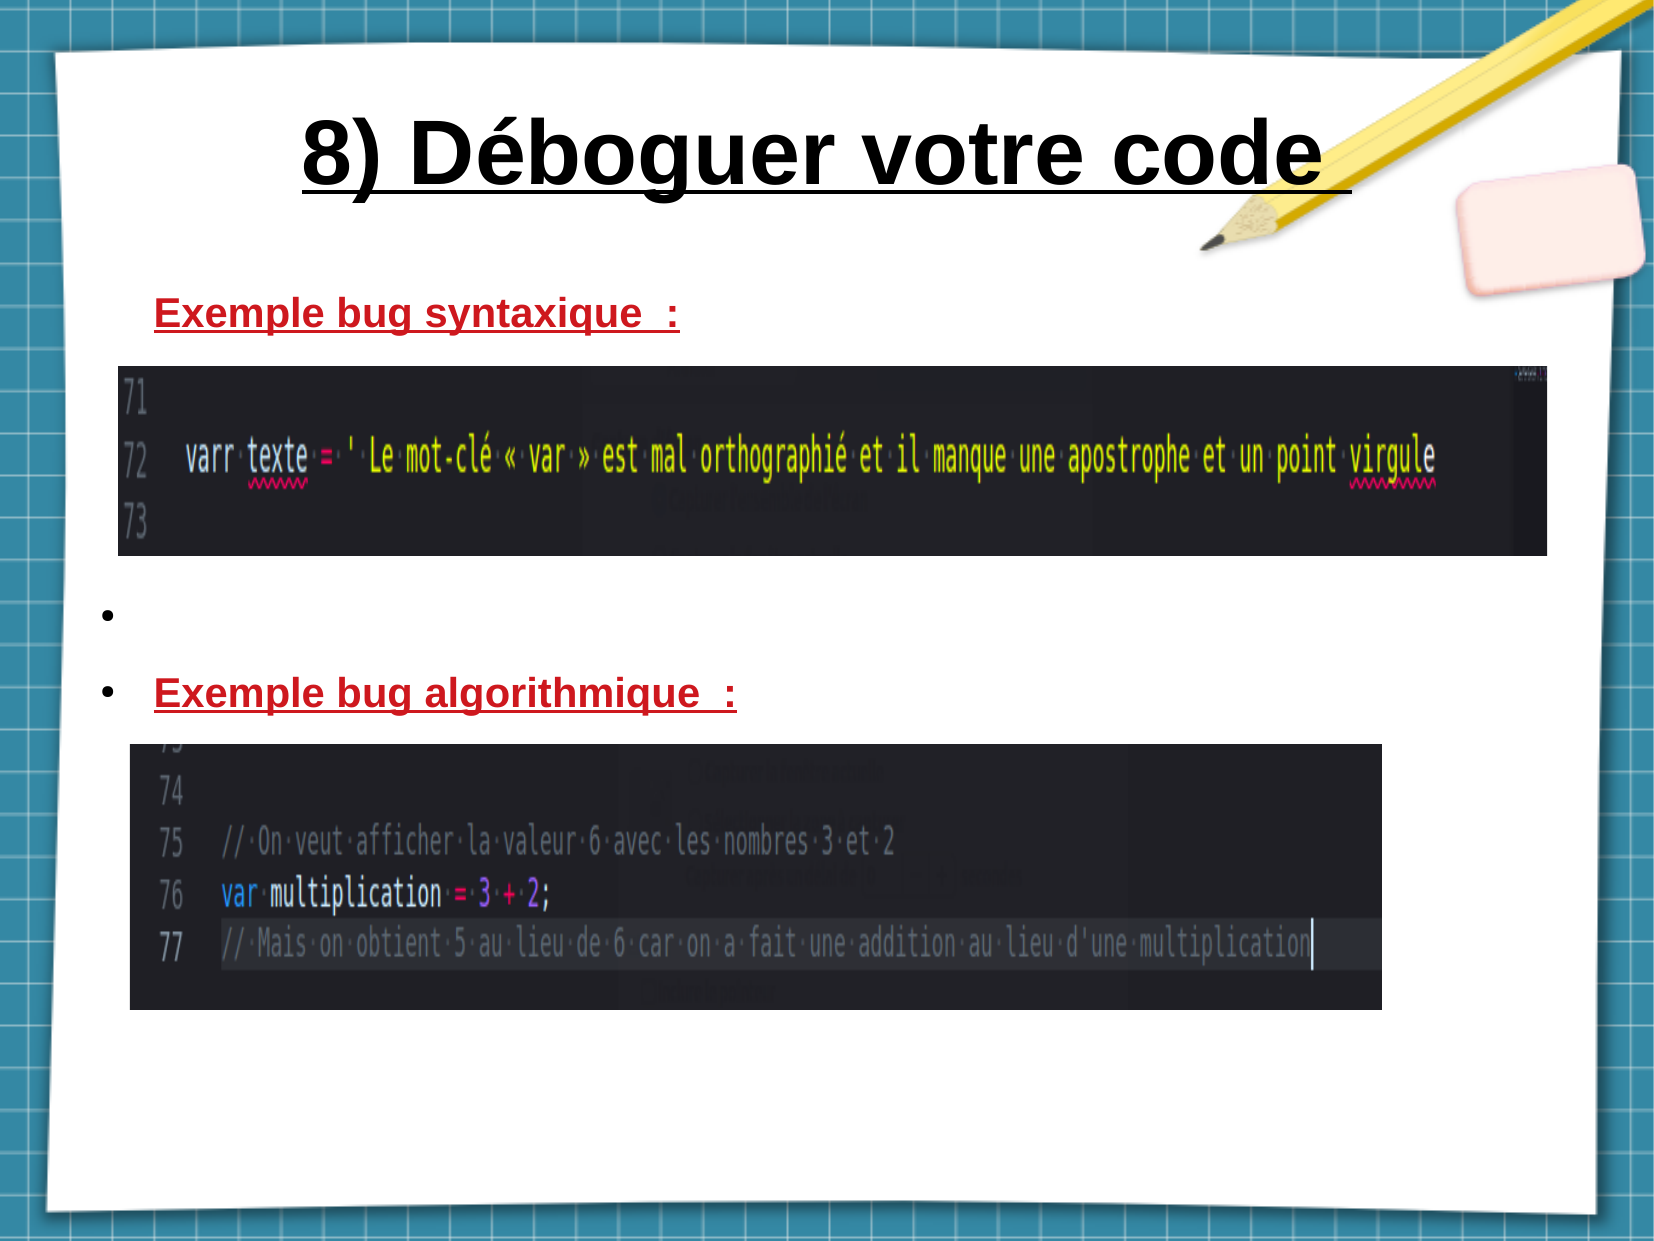

# 8) Déboguer votre code
Exemple bug syntaxique  :
Exemple bug algorithmique  :